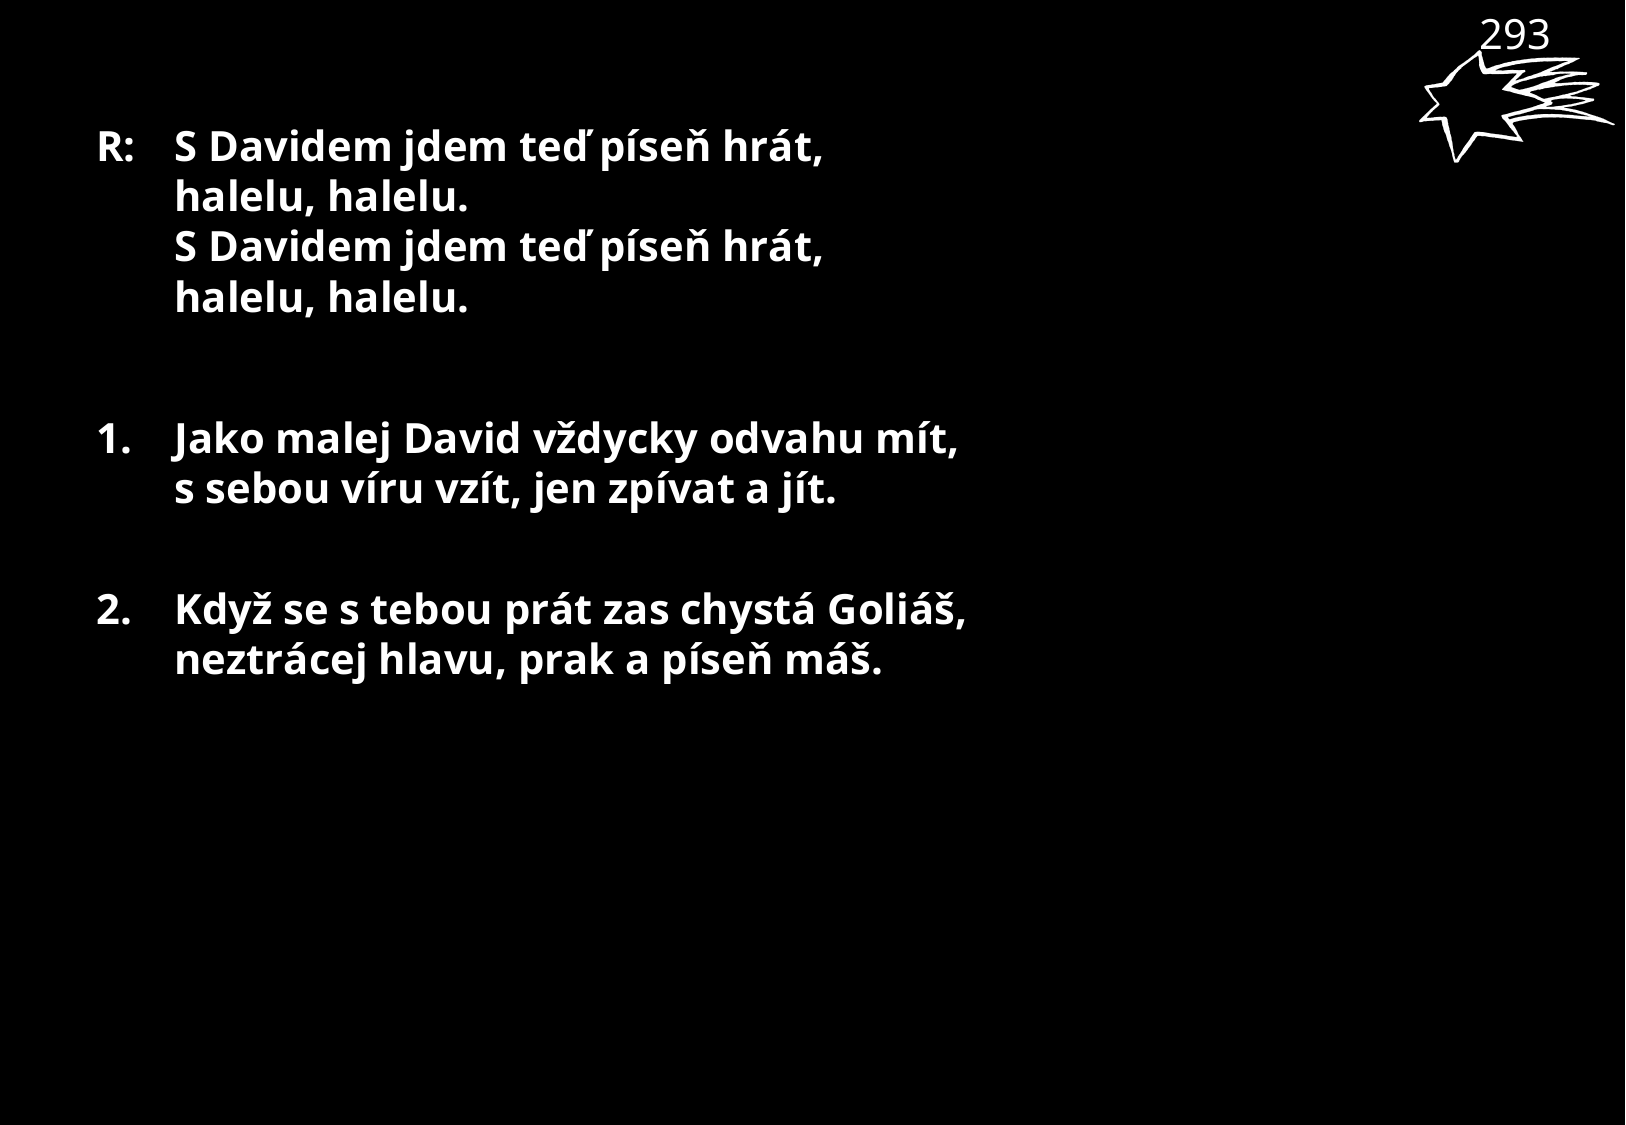

293
# R: 	S Davidem jdem teď píseň hrát, halelu, halelu. S Davidem jdem teď píseň hrát, halelu, halelu.
1. 	Jako malej David vždycky odvahu mít,
s sebou víru vzít, jen zpívat a jít.
2. 	Když se s tebou prát zas chystá Goliáš,
neztrácej hlavu, prak a píseň máš.